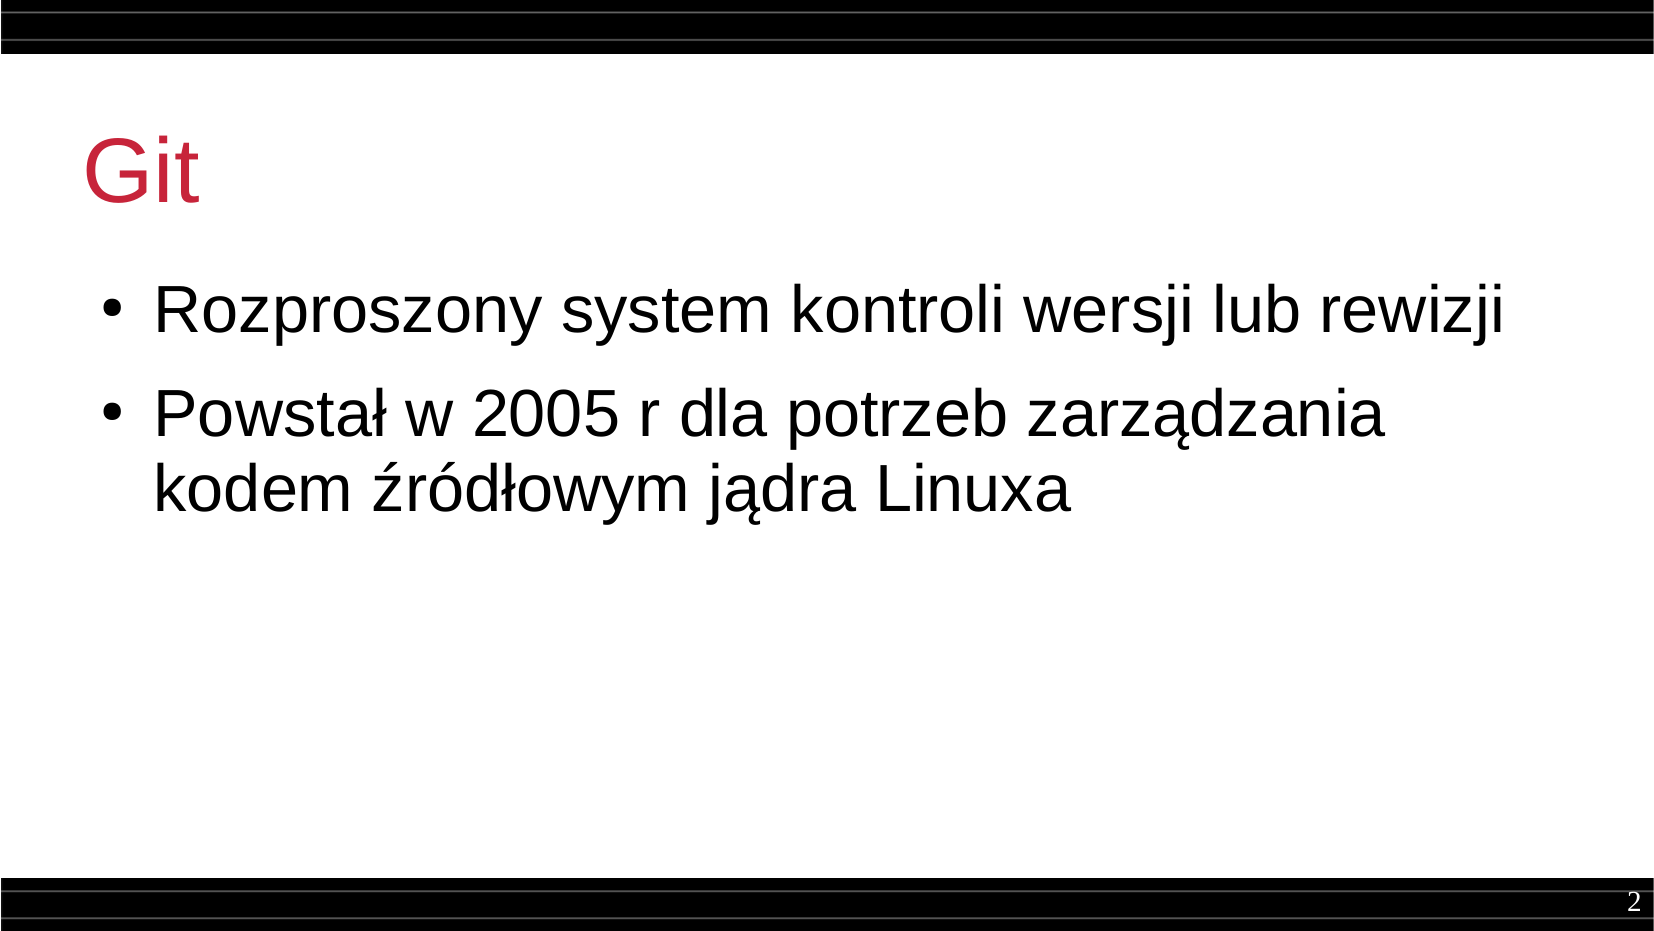

# Git
Rozproszony system kontroli wersji lub rewizji
Powstał w 2005 r dla potrzeb zarządzania kodem źródłowym jądra Linuxa